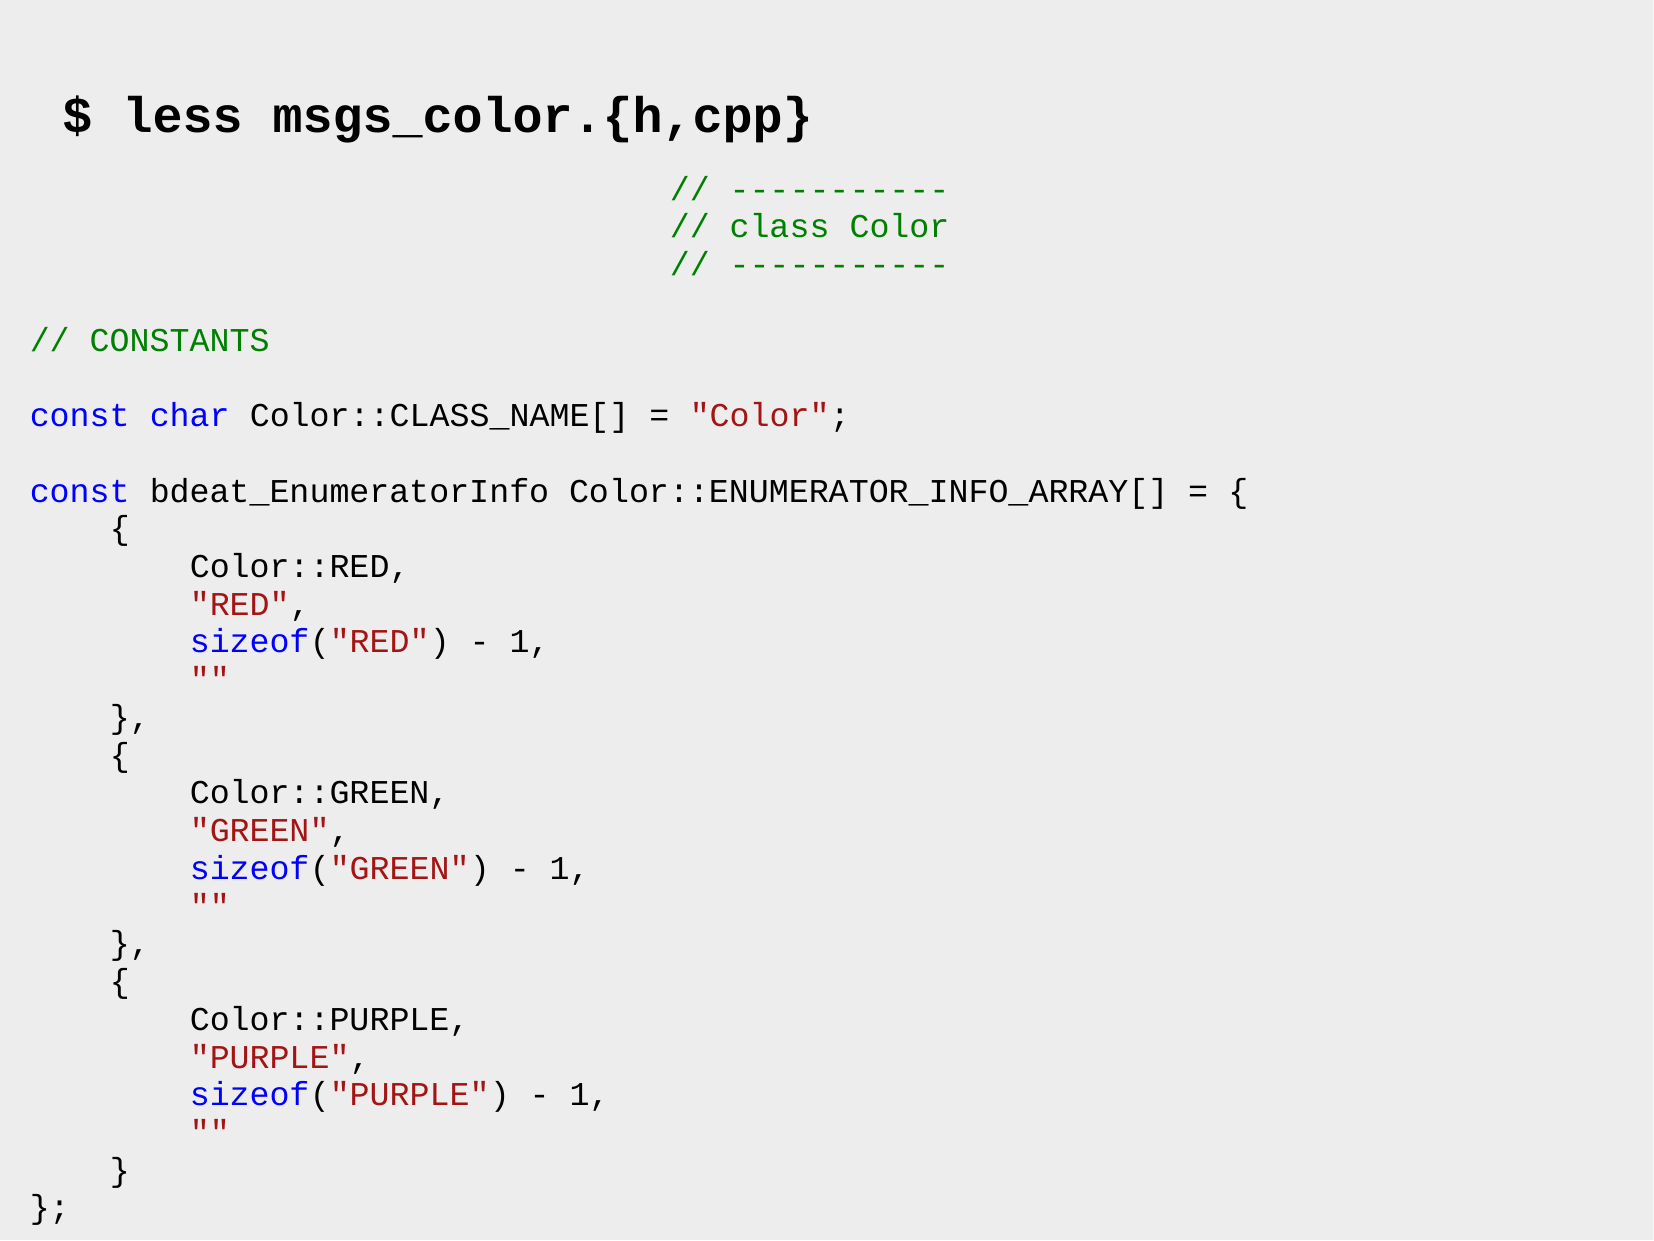

$ less msgs_color.{h,cpp}
 // -----------
 // class Color
 // -----------
// CONSTANTS
const char Color::CLASS_NAME[] = "Color";
const bdeat_EnumeratorInfo Color::ENUMERATOR_INFO_ARRAY[] = {
 {
 Color::RED,
 "RED",
 sizeof("RED") - 1,
 ""
 },
 {
 Color::GREEN,
 "GREEN",
 sizeof("GREEN") - 1,
 ""
 },
 {
 Color::PURPLE,
 "PURPLE",
 sizeof("PURPLE") - 1,
 ""
 }
};